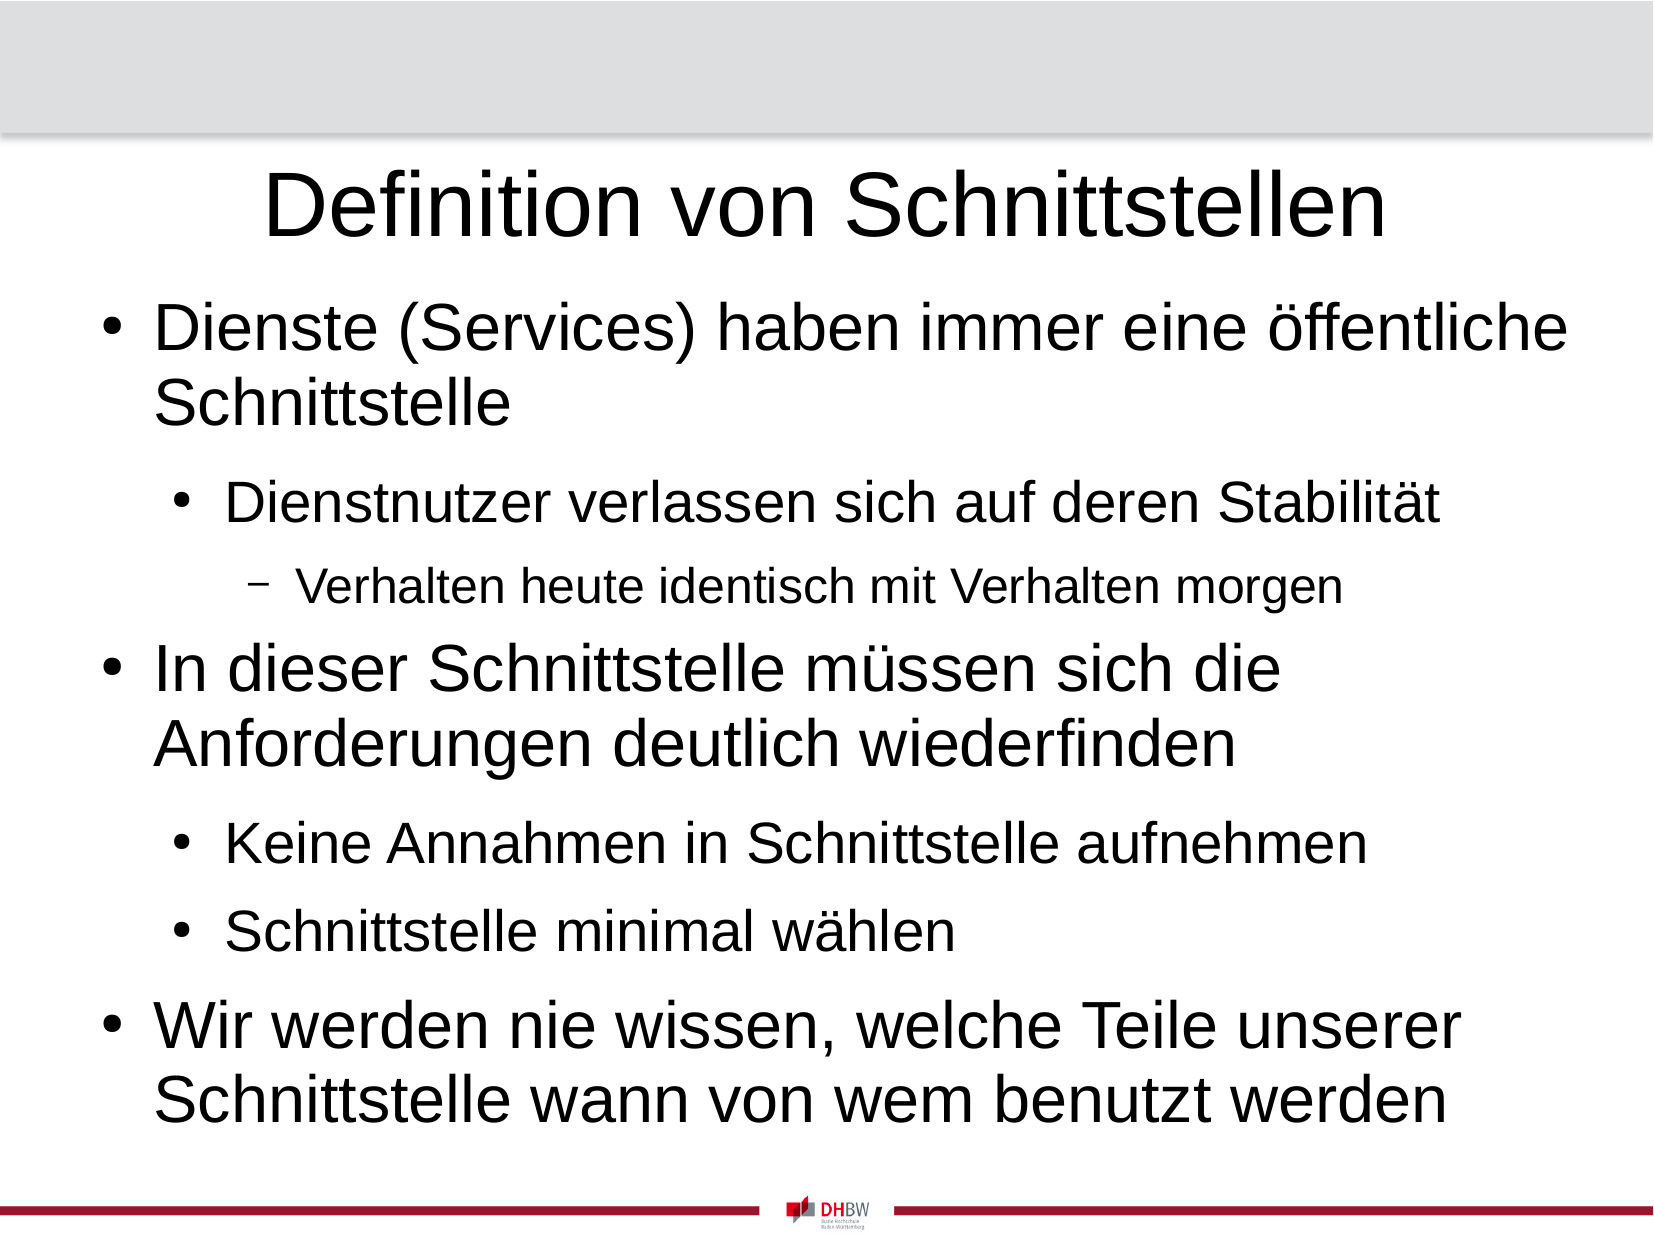

# Definition von Schnittstellen
Dienste (Services) haben immer eine öffentliche Schnittstelle
Dienstnutzer verlassen sich auf deren Stabilität
Verhalten heute identisch mit Verhalten morgen
In dieser Schnittstelle müssen sich die Anforderungen deutlich wiederfinden
Keine Annahmen in Schnittstelle aufnehmen
Schnittstelle minimal wählen
Wir werden nie wissen, welche Teile unserer Schnittstelle wann von wem benutzt werden